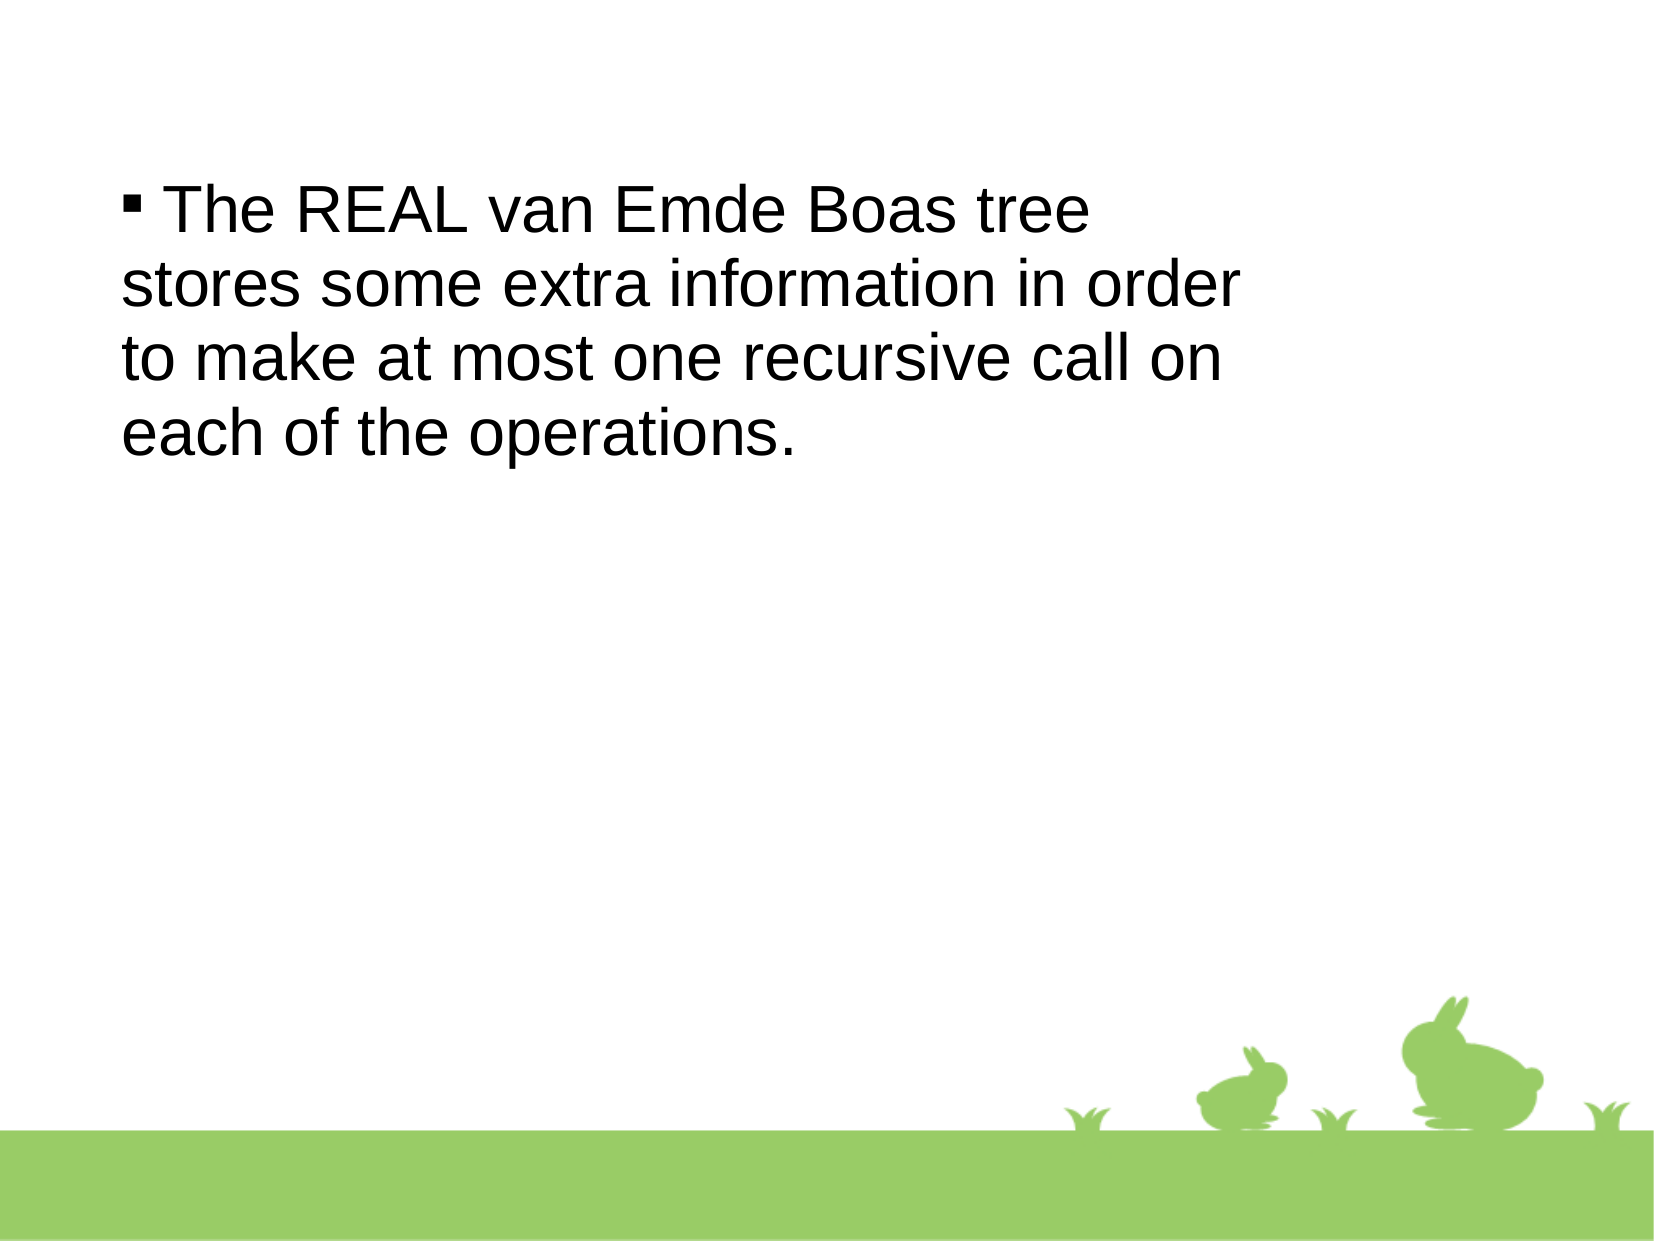

The REAL van Emde Boas tree stores some extra information in order to make at most one recursive call on each of the operations.